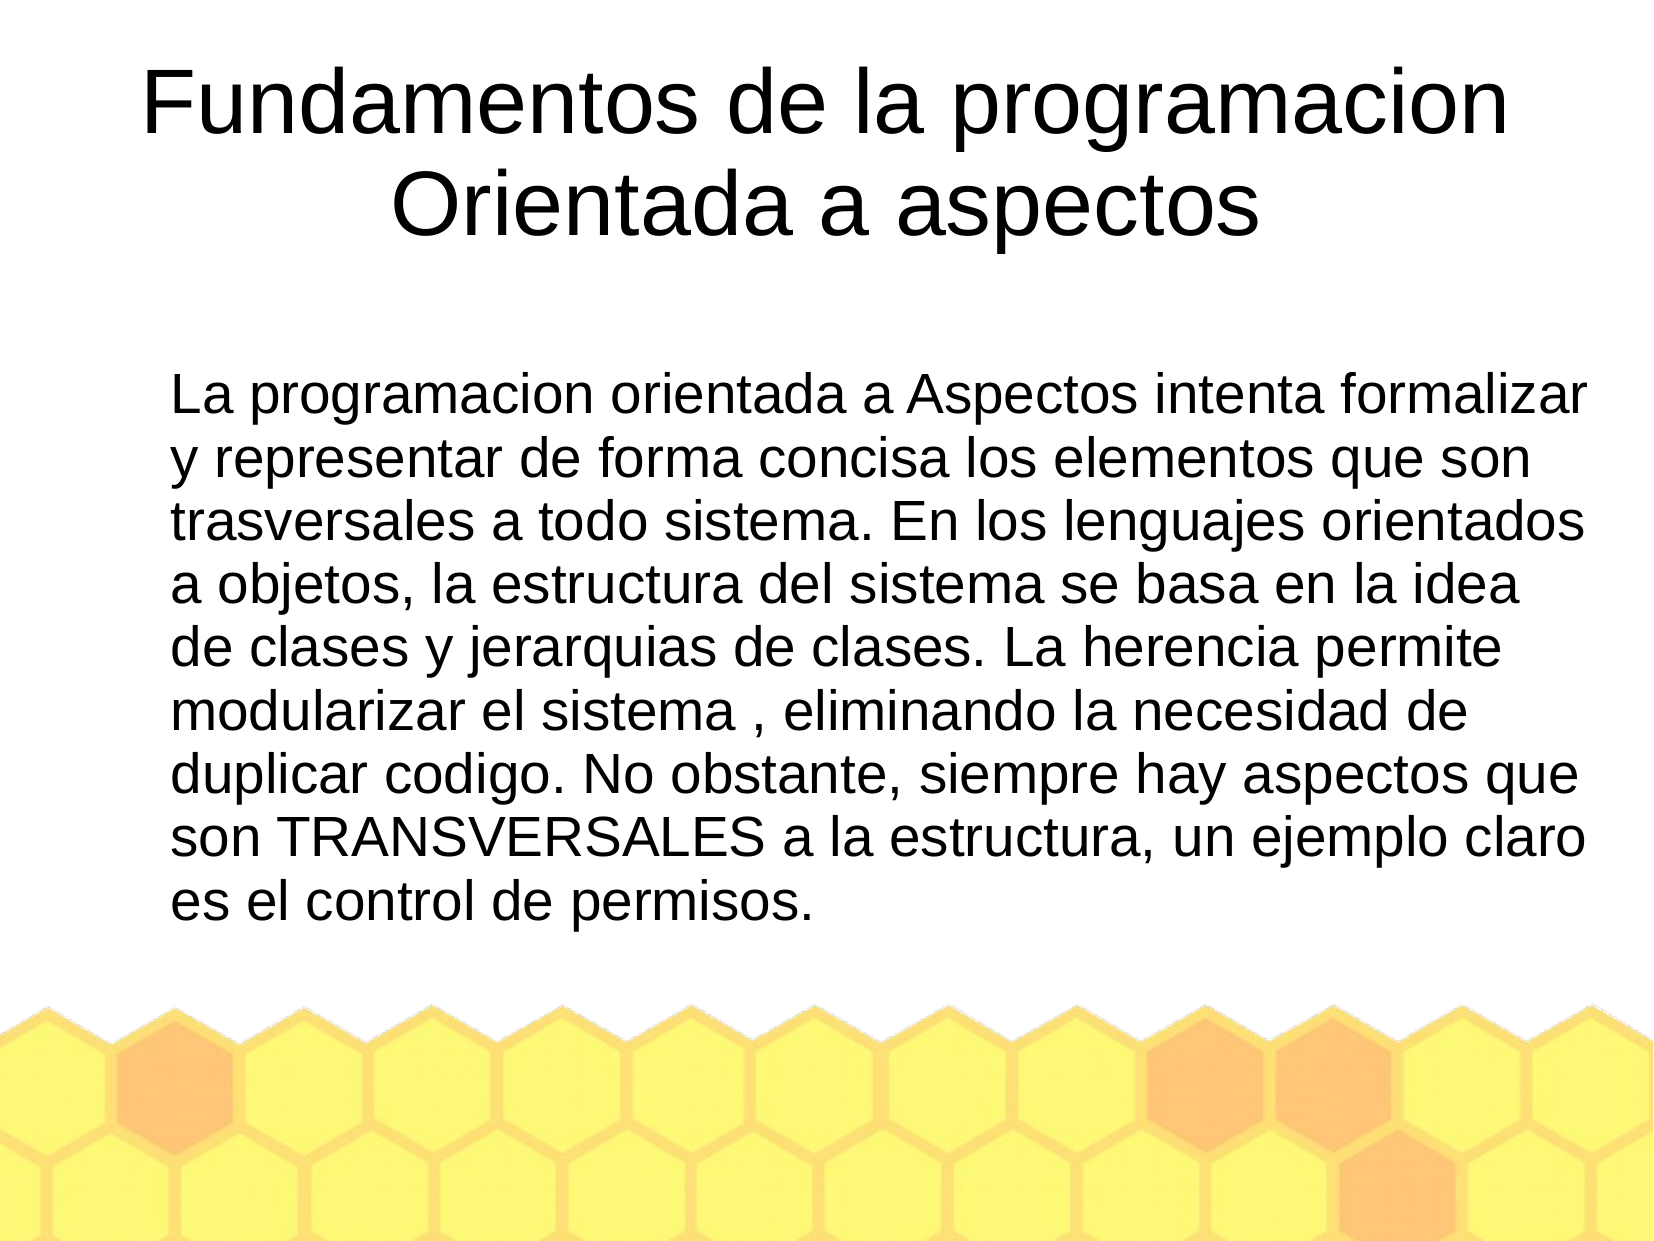

# Fundamentos de la programacion Orientada a aspectos
La programacion orientada a Aspectos intenta formalizar y representar de forma concisa los elementos que son trasversales a todo sistema. En los lenguajes orientados a objetos, la estructura del sistema se basa en la idea de clases y jerarquias de clases. La herencia permite modularizar el sistema , eliminando la necesidad de duplicar codigo. No obstante, siempre hay aspectos que son TRANSVERSALES a la estructura, un ejemplo claro es el control de permisos.